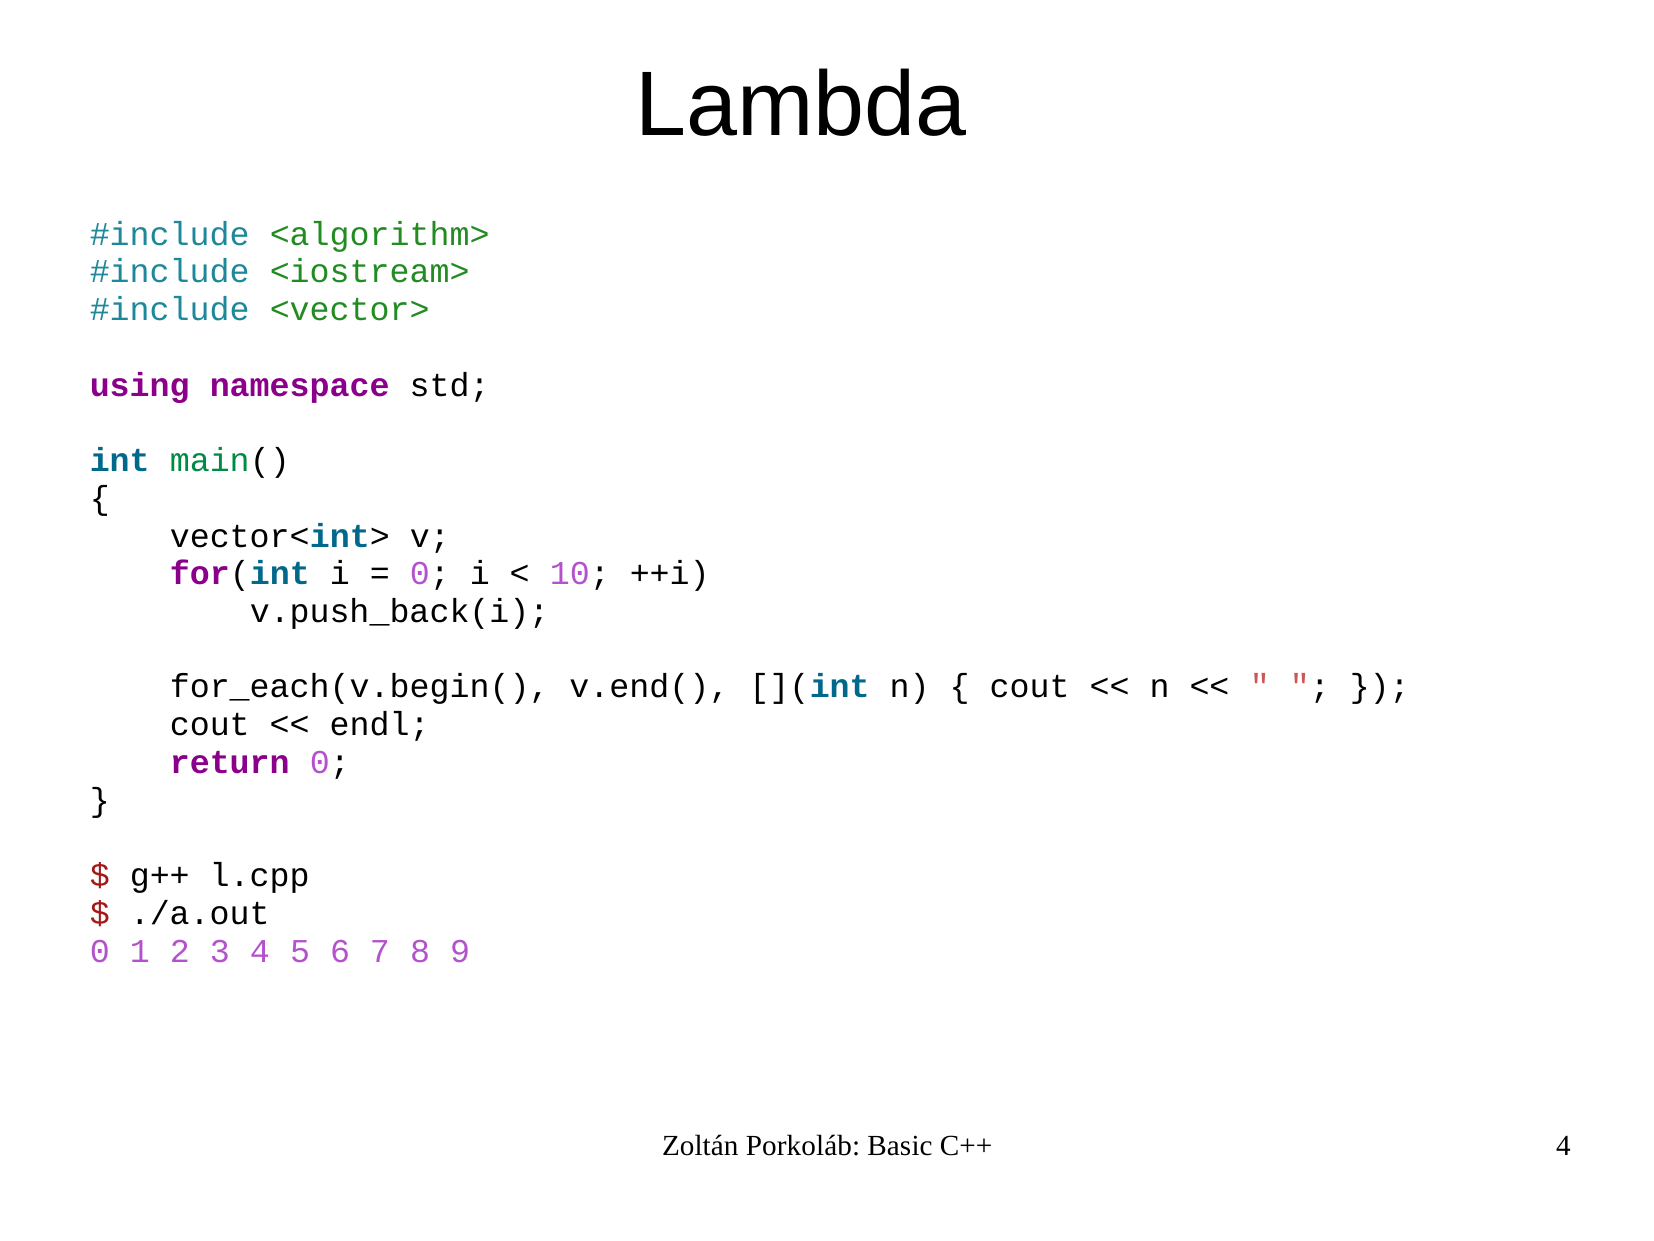

# Lambda
#include <algorithm>
#include <iostream>
#include <vector>
using namespace std;
int main()
{
 vector<int> v;
 for(int i = 0; i < 10; ++i)
 v.push_back(i);
 for_each(v.begin(), v.end(), [](int n) { cout << n << " "; });
 cout << endl;
 return 0;
}
$ g++ l.cpp
$ ./a.out
0 1 2 3 4 5 6 7 8 9
Zoltán Porkoláb: Basic C++
4